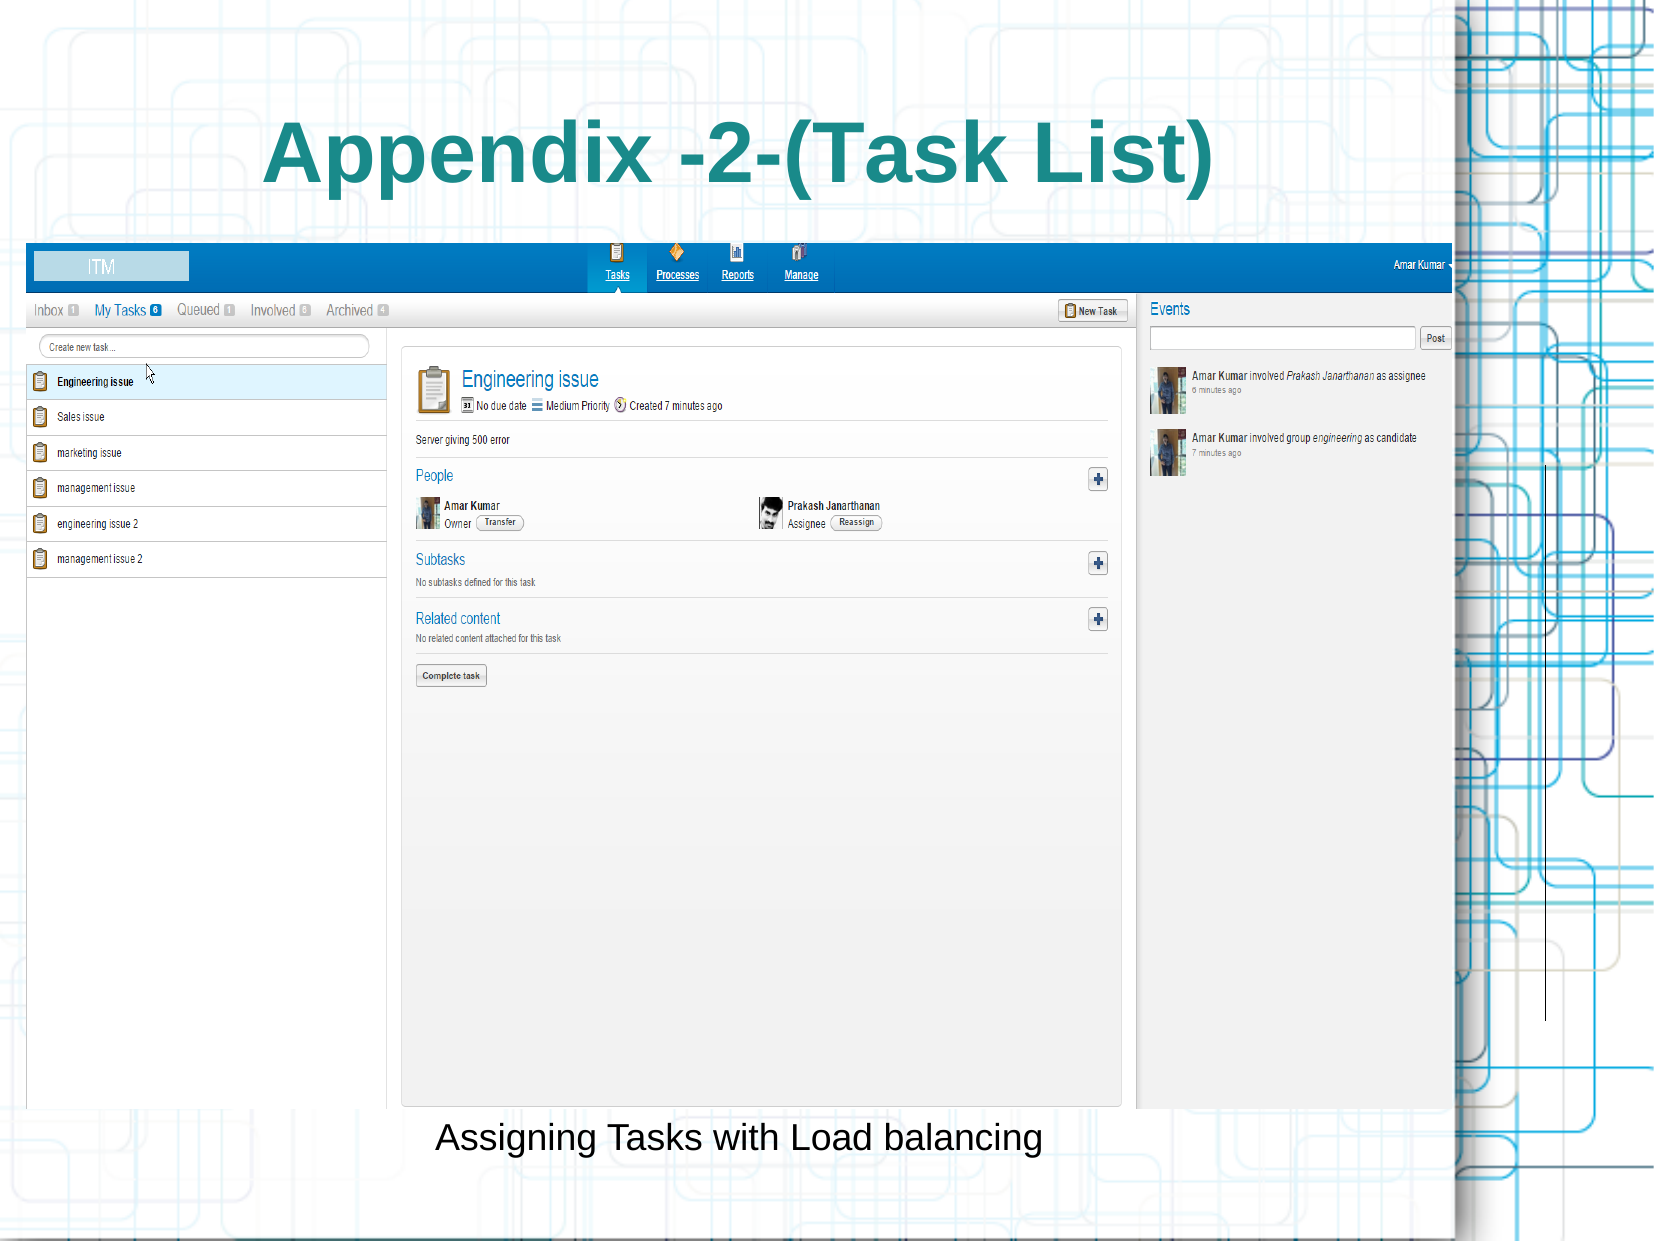

# Appendix -2-(Task List)
Assigning Tasks with Load balancing